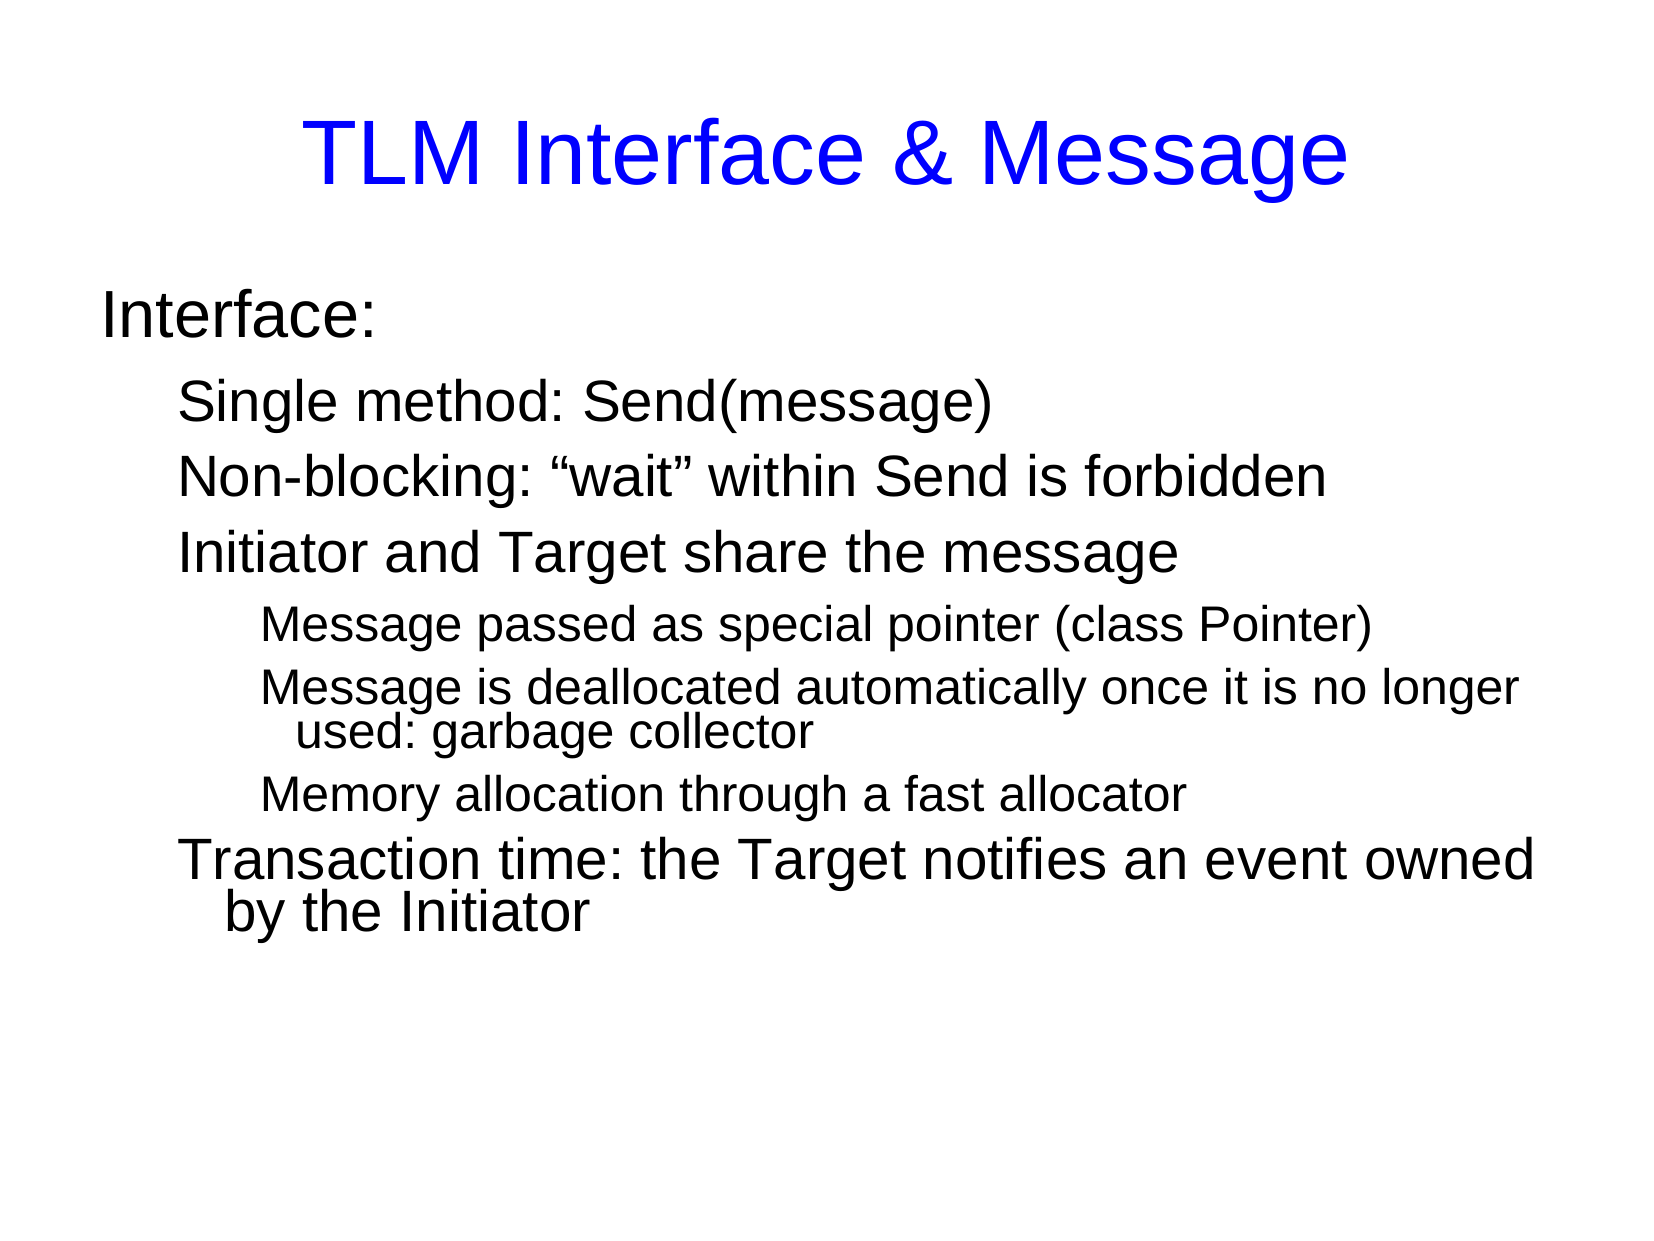

# TLM Interface & Message
Interface:
Single method: Send(message)
Non-blocking: “wait” within Send is forbidden
Initiator and Target share the message
Message passed as special pointer (class Pointer)
Message is deallocated automatically once it is no longer used: garbage collector
Memory allocation through a fast allocator
Transaction time: the Target notifies an event owned by the Initiator